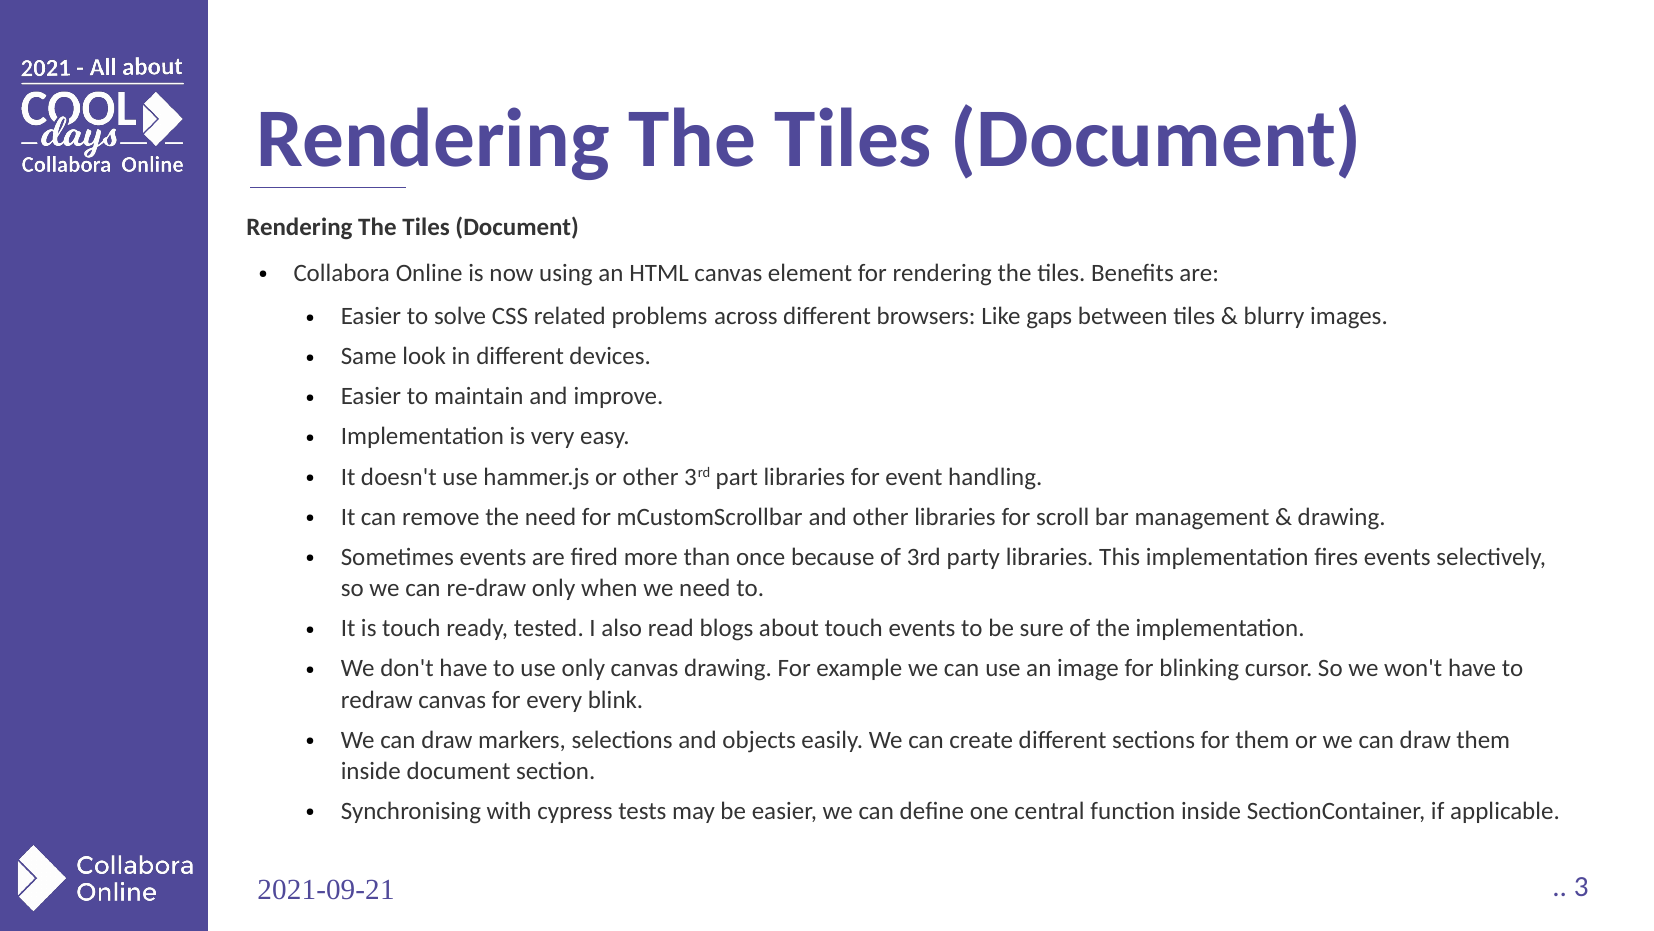

# Rendering The Tiles (Document)
Rendering The Tiles (Document)
Collabora Online is now using an HTML canvas element for rendering the tiles. Benefits are:
Easier to solve CSS related problems across different browsers: Like gaps between tiles & blurry images.
Same look in different devices.
Easier to maintain and improve.
Implementation is very easy.
It doesn't use hammer.js or other 3rd part libraries for event handling.
It can remove the need for mCustomScrollbar and other libraries for scroll bar management & drawing.
Sometimes events are fired more than once because of 3rd party libraries. This implementation fires events selectively, so we can re-draw only when we need to.
It is touch ready, tested. I also read blogs about touch events to be sure of the implementation.
We don't have to use only canvas drawing. For example we can use an image for blinking cursor. So we won't have to redraw canvas for every blink.
We can draw markers, selections and objects easily. We can create different sections for them or we can draw them inside document section.
Synchronising with cypress tests may be easier, we can define one central function inside SectionContainer, if applicable.
2021-09-21
3